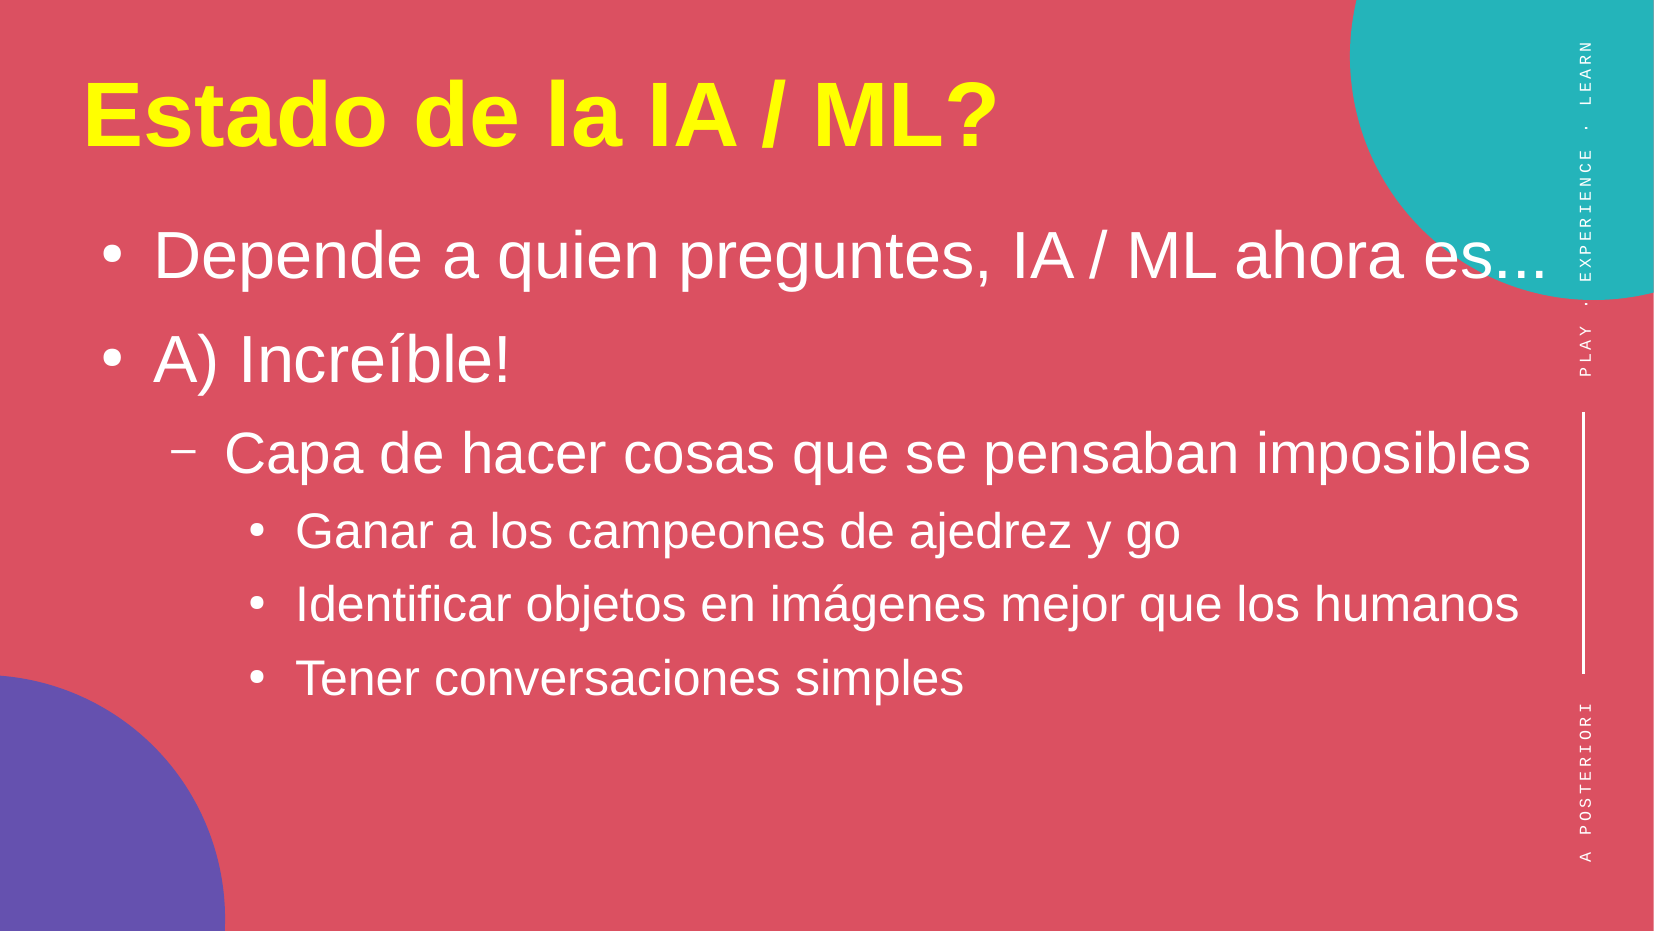

# Estado de la IA / ML?
Depende a quien preguntes, IA / ML ahora es...
A) Increíble!
Capa de hacer cosas que se pensaban imposibles
Ganar a los campeones de ajedrez y go
Identificar objetos en imágenes mejor que los humanos
Tener conversaciones simples